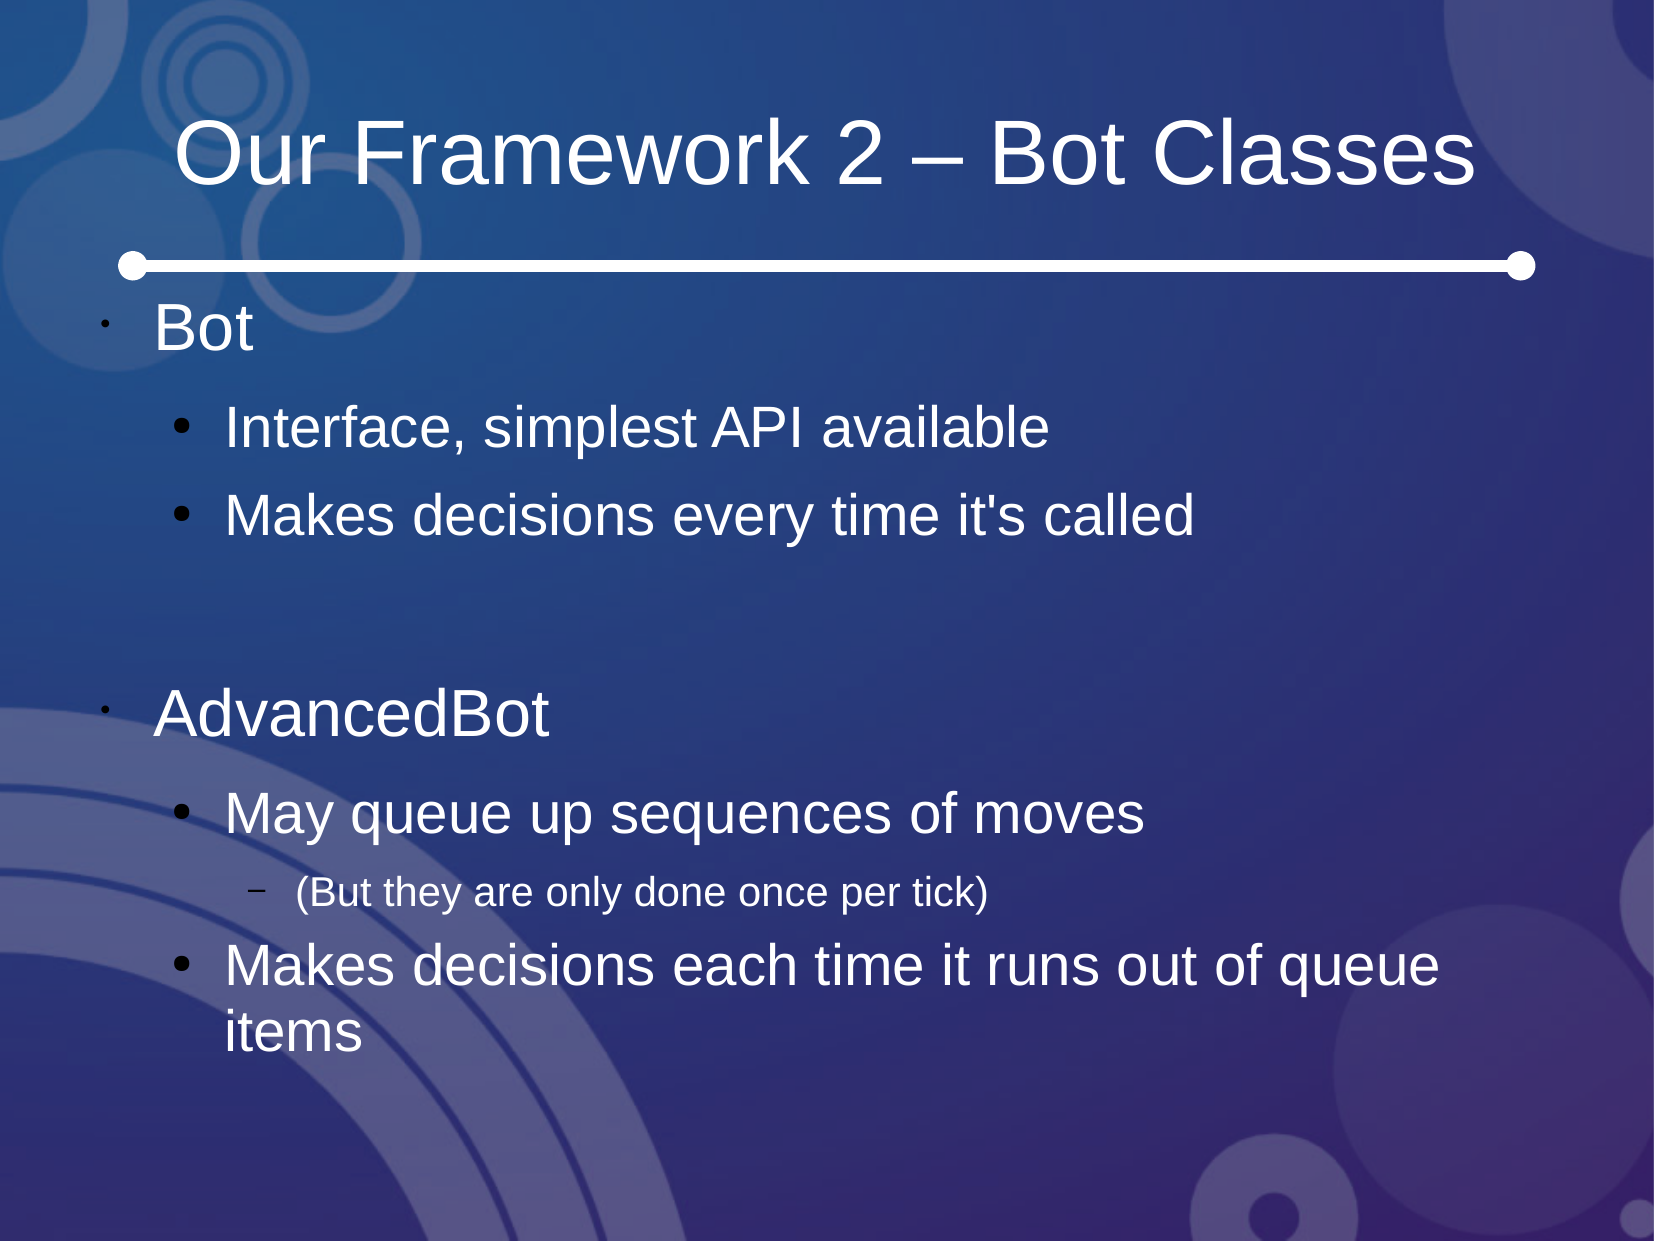

# Our Framework 2 – Bot Classes
Bot
Interface, simplest API available
Makes decisions every time it's called
AdvancedBot
May queue up sequences of moves
(But they are only done once per tick)
Makes decisions each time it runs out of queue items